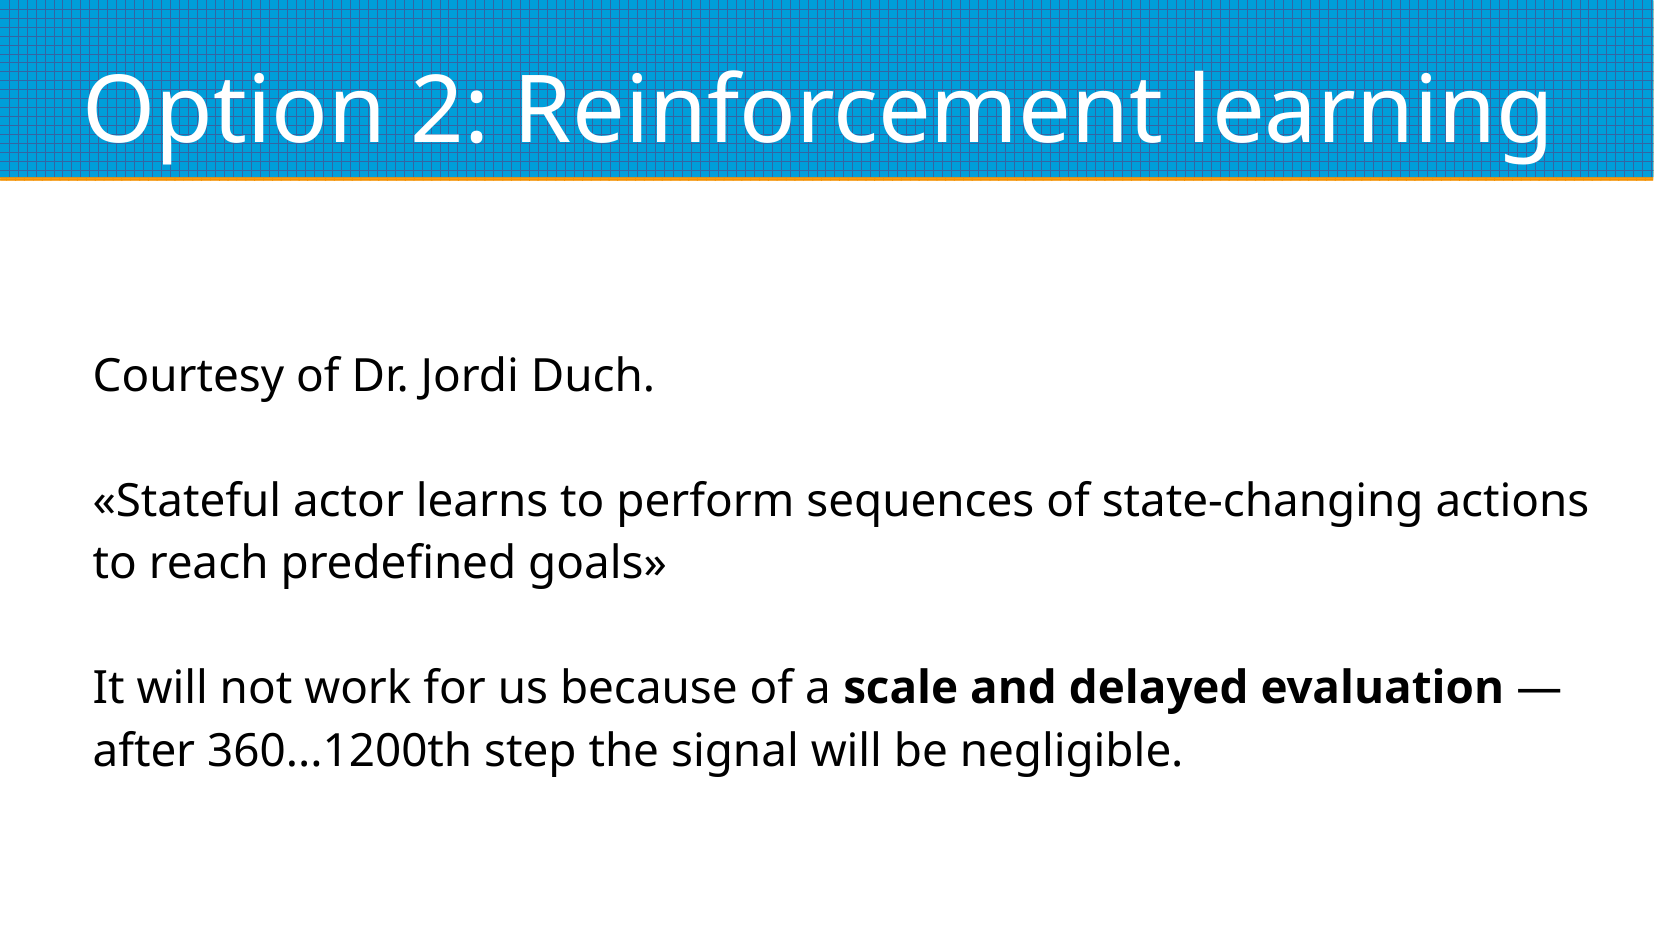

# Option 2: Reinforcement learning
Courtesy of Dr. Jordi Duch.
«Stateful actor learns to perform sequences of state-changing actions to reach predefined goals»
It will not work for us because of a scale and delayed evaluation — after 360...1200th step the signal will be negligible.